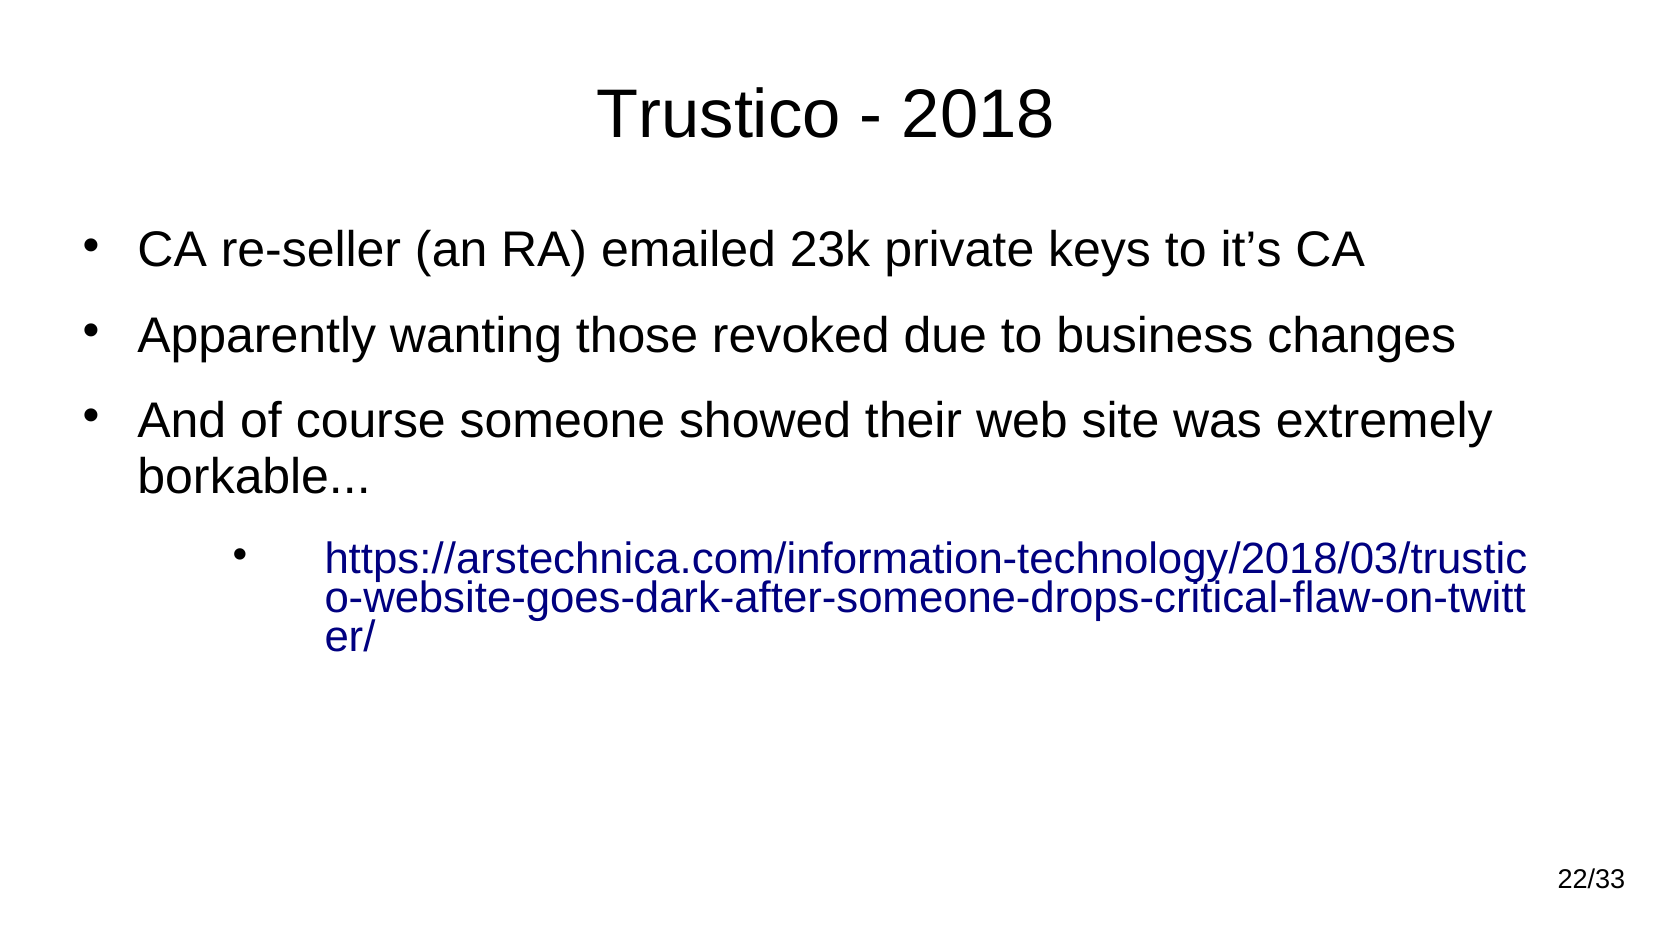

# Trustico - 2018
CA re-seller (an RA) emailed 23k private keys to it’s CA
Apparently wanting those revoked due to business changes
And of course someone showed their web site was extremely borkable...
https://arstechnica.com/information-technology/2018/03/trustico-website-goes-dark-after-someone-drops-critical-flaw-on-twitter/